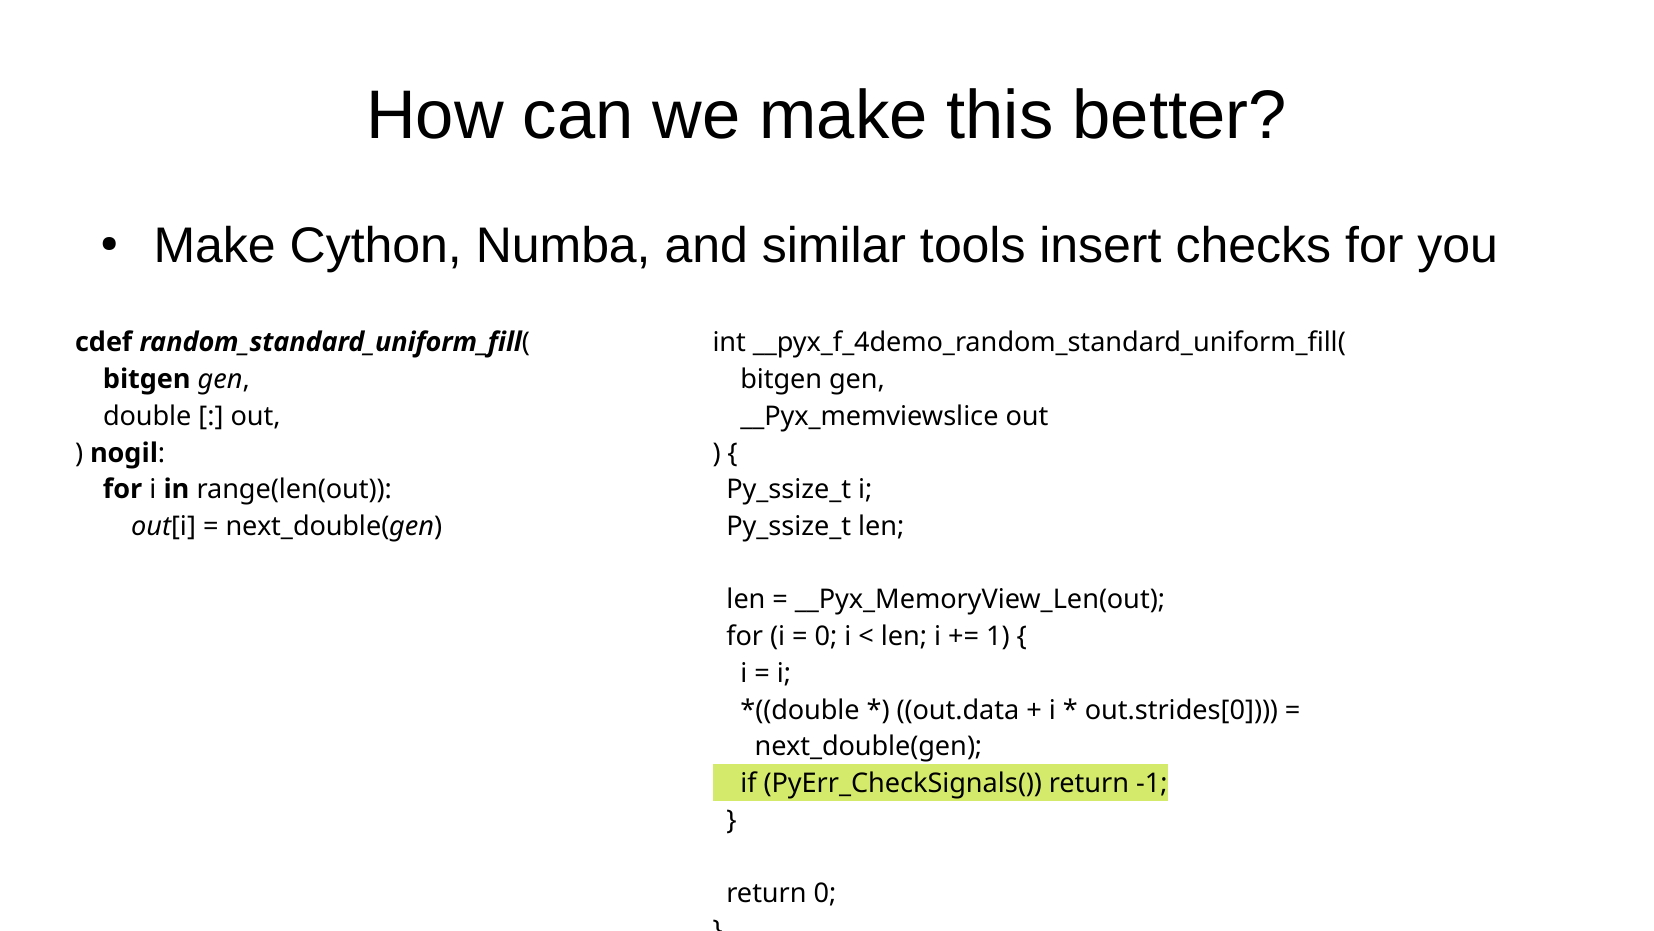

# How can we make this better?
Make Cython, Numba, and similar tools insert checks for you
cdef random_standard_uniform_fill(
 bitgen gen,
 double [:] out,
) nogil:
 for i in range(len(out)):
 out[i] = next_double(gen)
int __pyx_f_4demo_random_standard_uniform_fill(
 bitgen gen,
 __Pyx_memviewslice out
) {
 Py_ssize_t i;
 Py_ssize_t len;
 len = __Pyx_MemoryView_Len(out);
 for (i = 0; i < len; i += 1) {
 i = i;
 *((double *) ((out.data + i * out.strides[0]))) =
 next_double(gen);
 if (PyErr_CheckSignals()) return -1;
 }
 return 0;
}